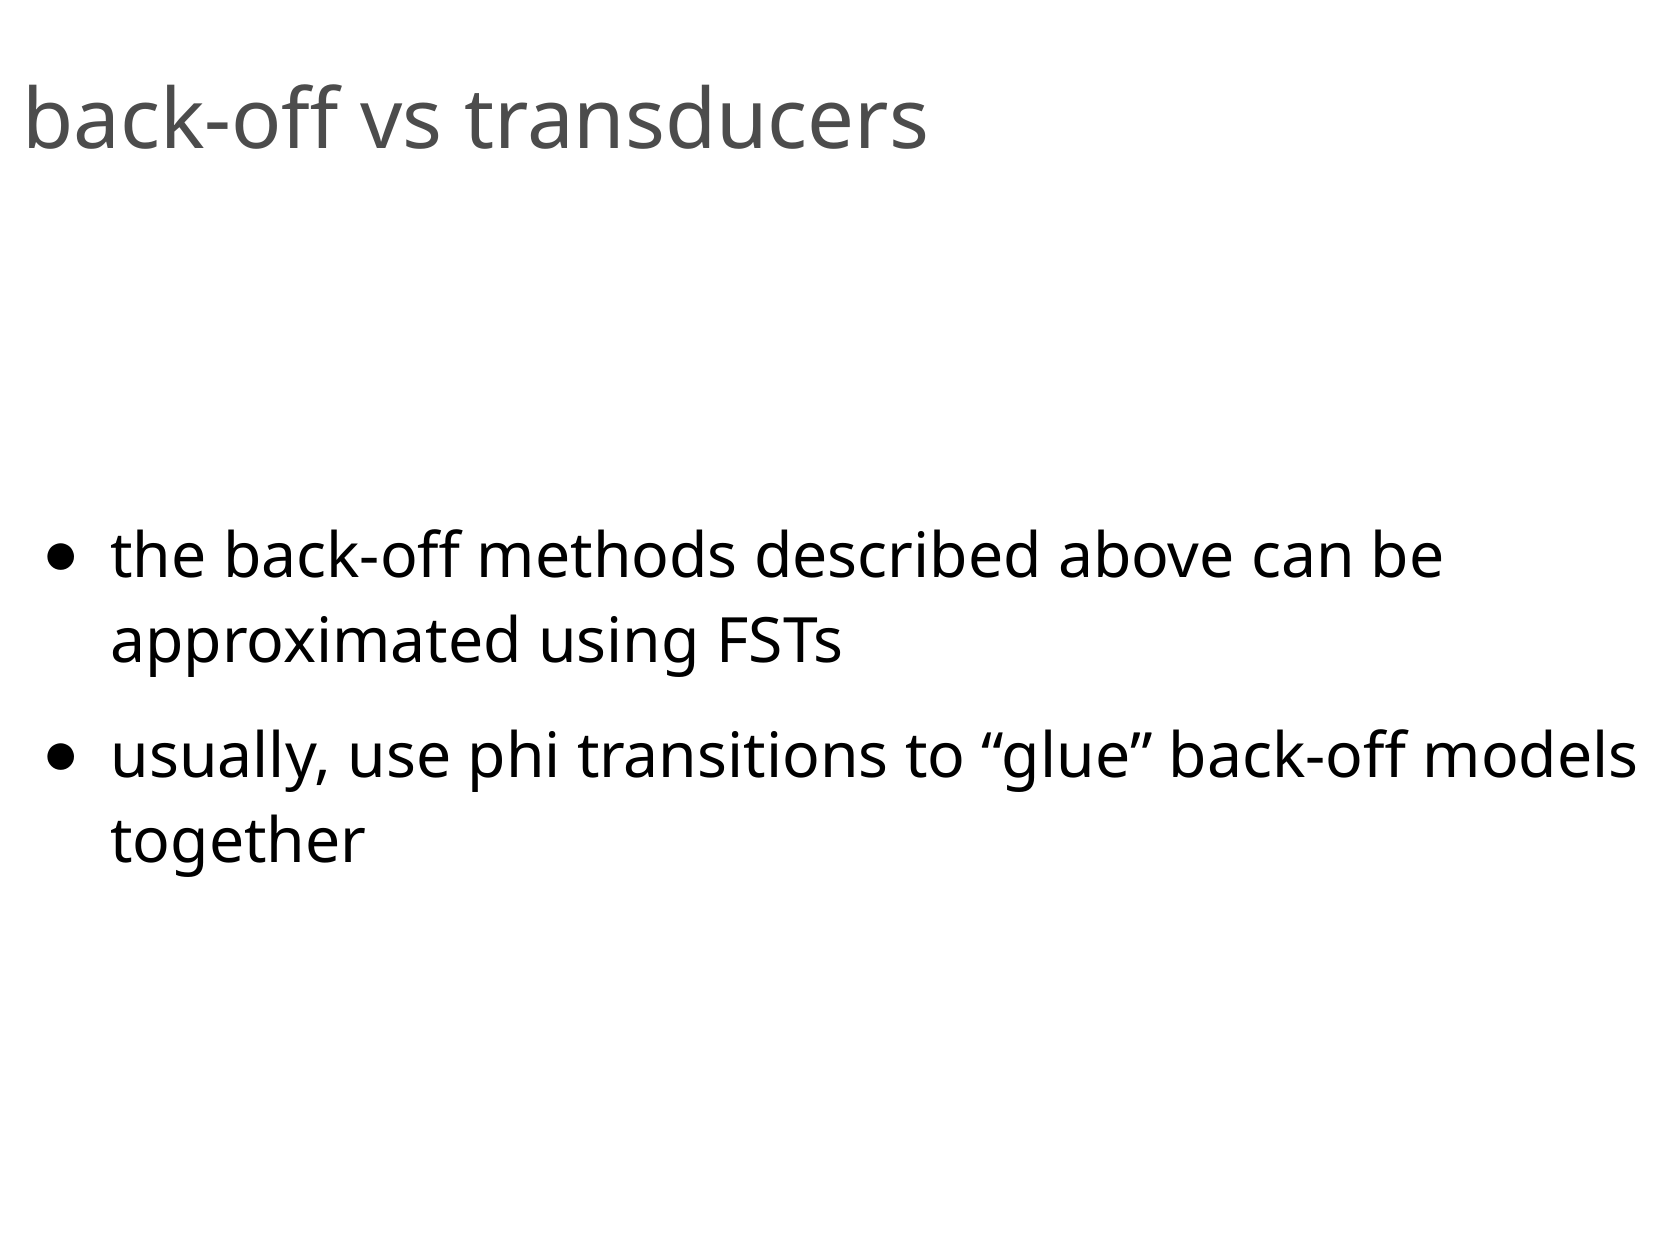

# back-off vs transducers
the back-off methods described above can be approximated using FSTs
usually, use phi transitions to “glue” back-off models together